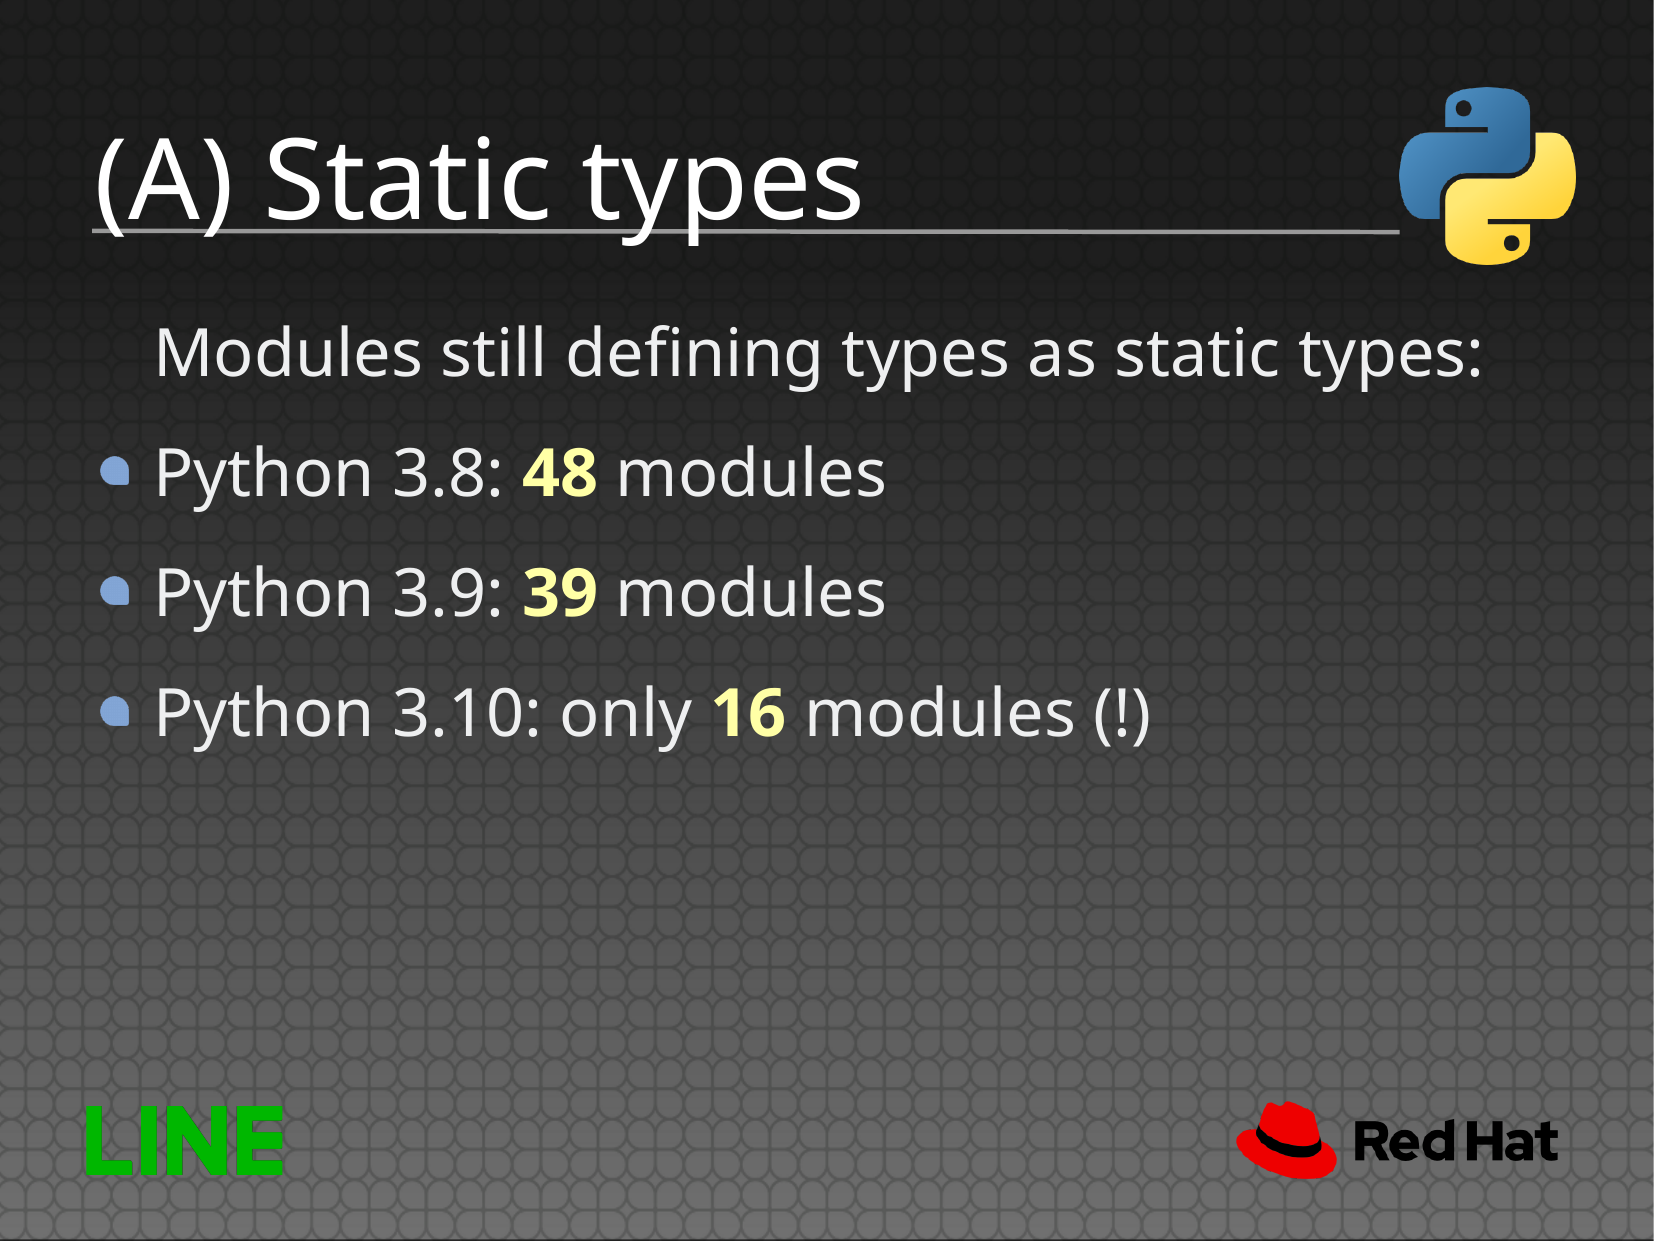

(A) Static types
# Modules still defining types as static types:
Python 3.8: 48 modules
Python 3.9: 39 modules
Python 3.10: only 16 modules (!)